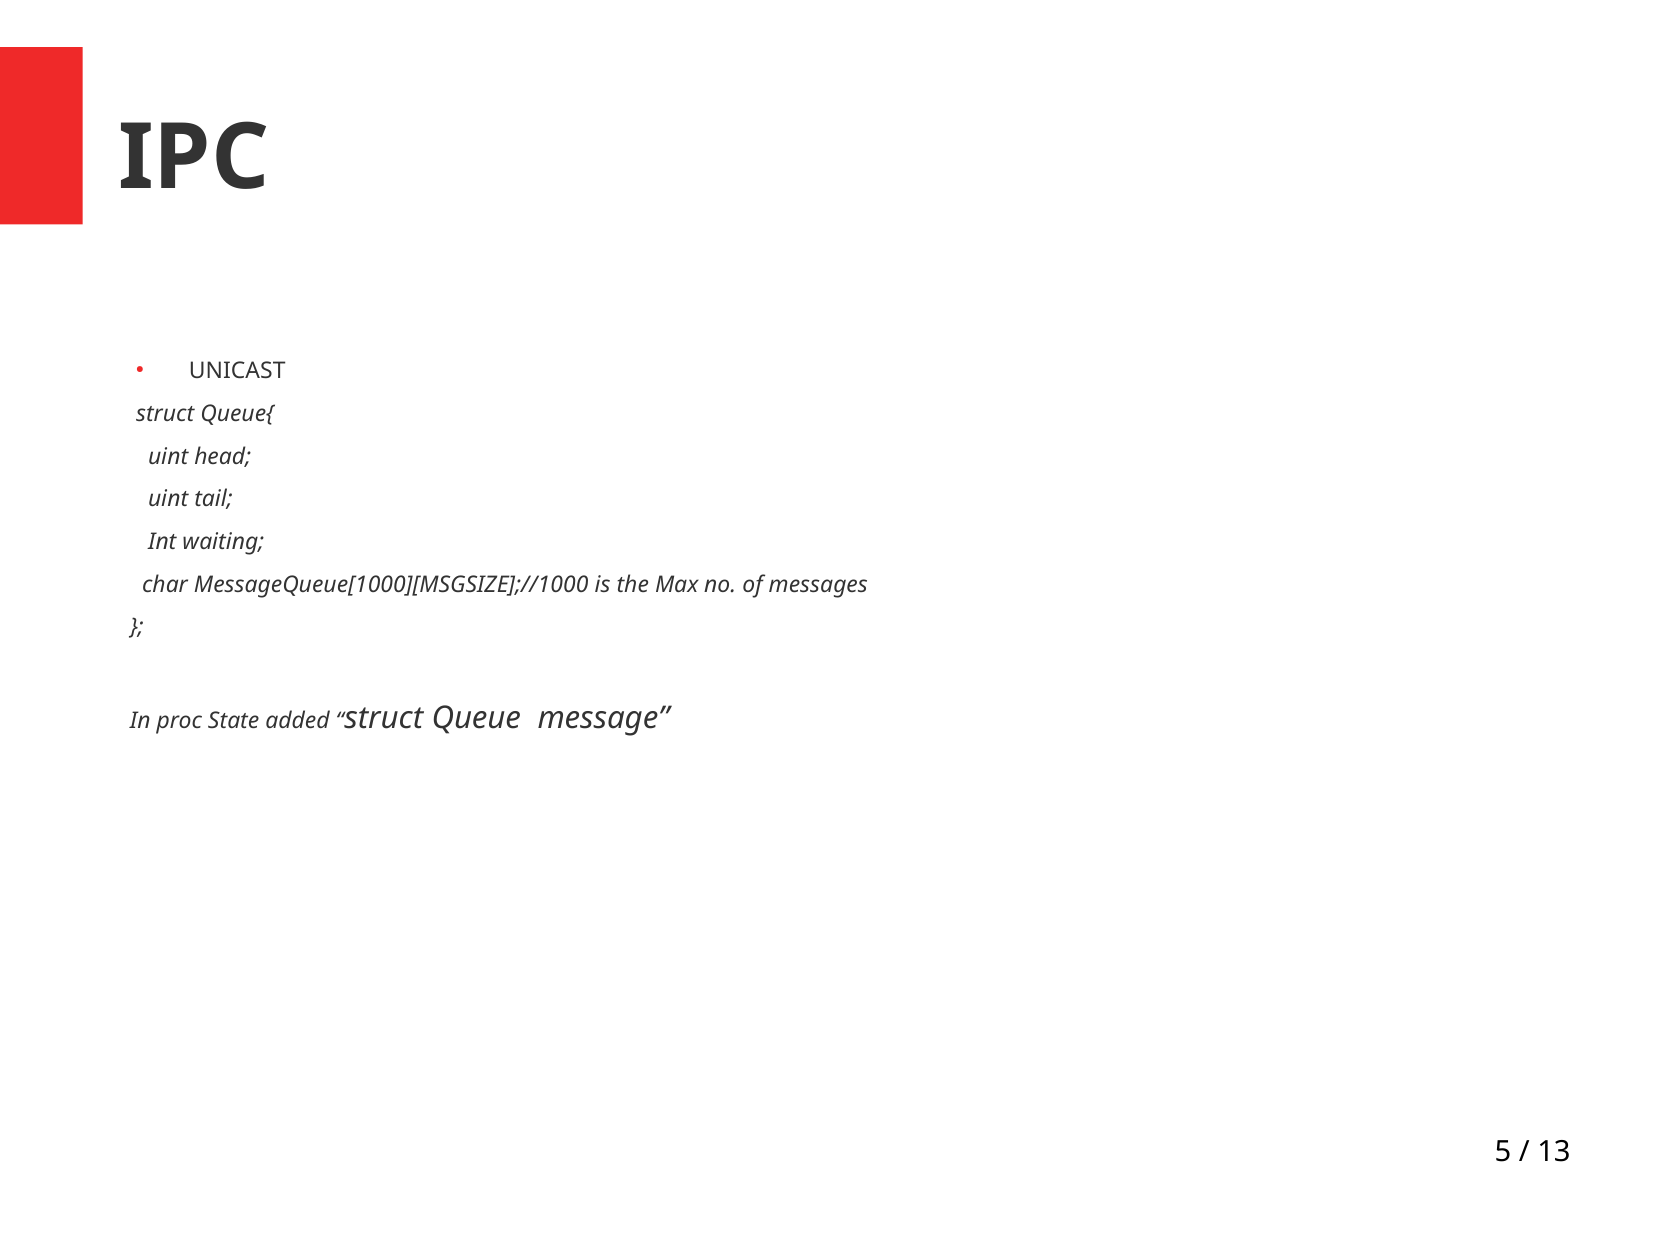

# IPC
UNICAST
 struct Queue{
 uint head;
 uint tail;
 Int waiting;
 char MessageQueue[1000][MSGSIZE];//1000 is the Max no. of messages
 };
 In proc State added “struct Queue message”
5